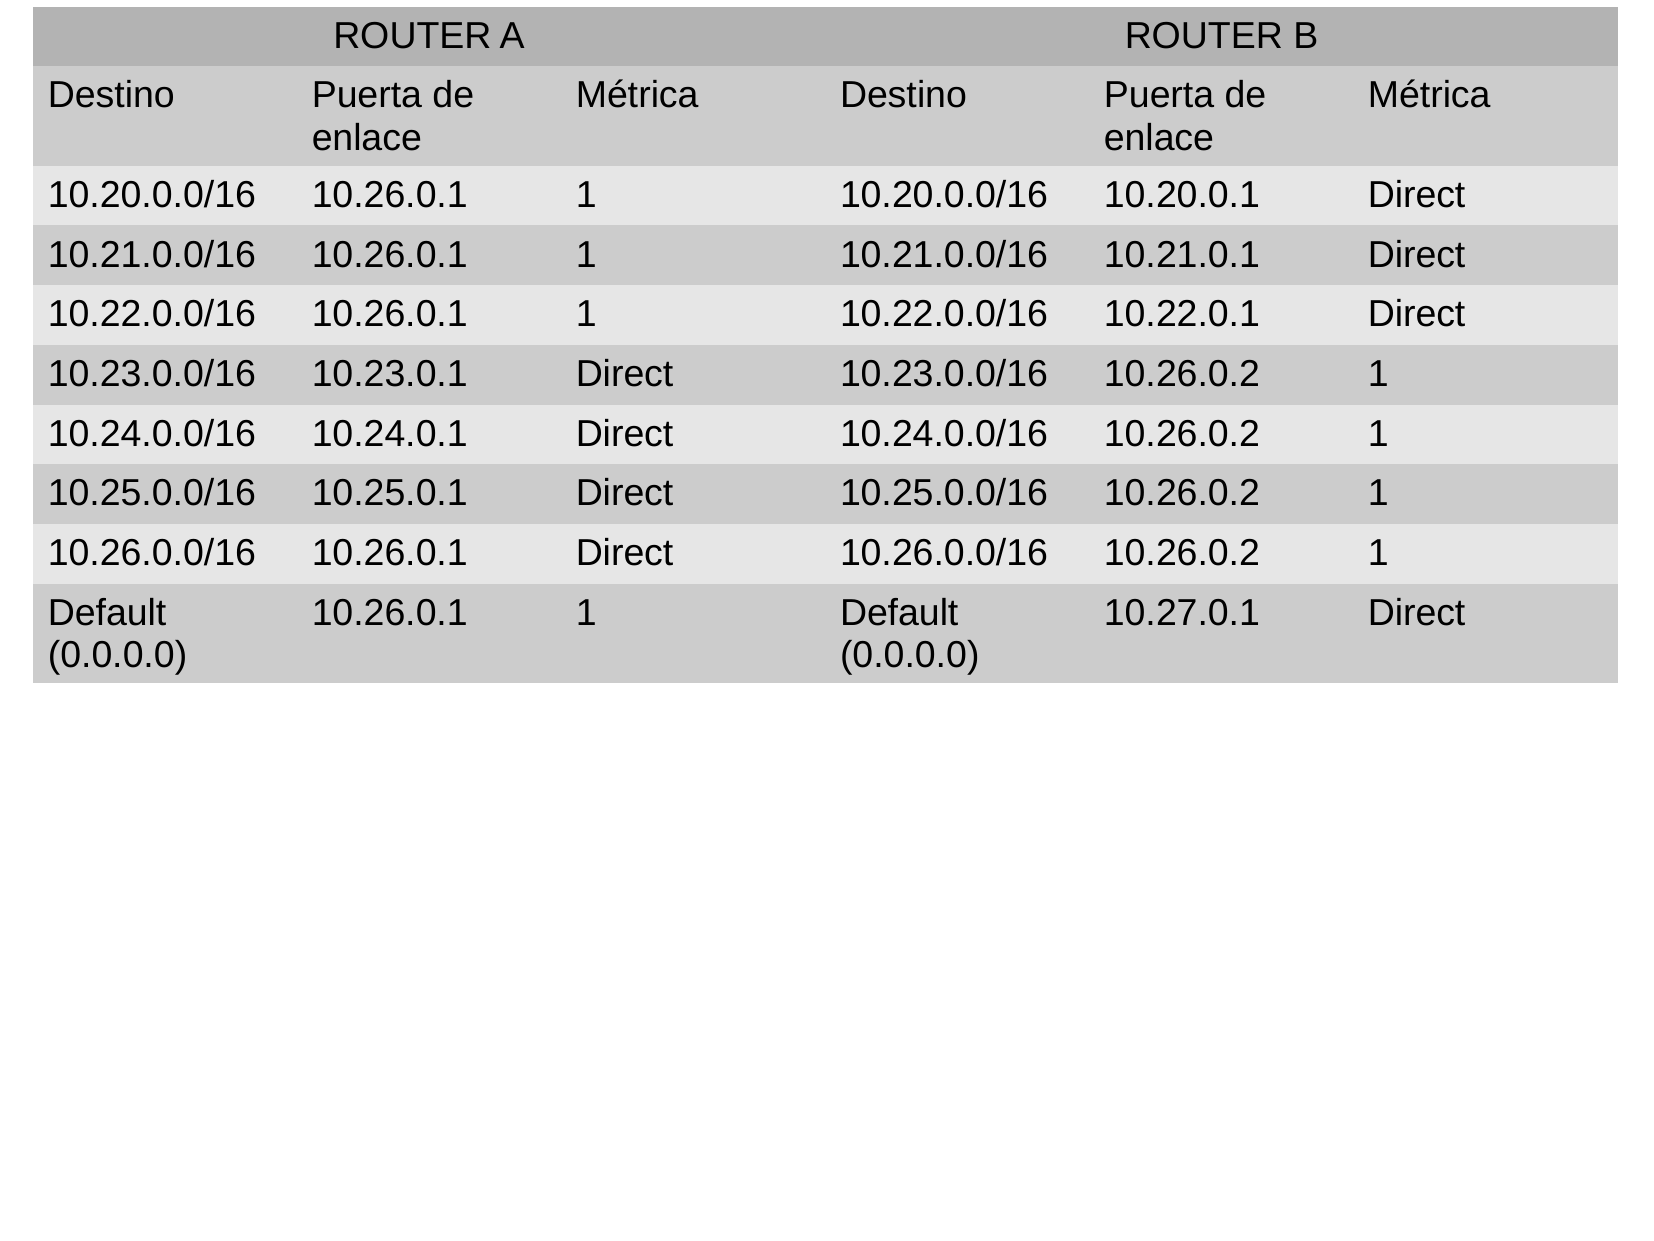

| ROUTER A | | | ROUTER B | | |
| --- | --- | --- | --- | --- | --- |
| Destino | Puerta de enlace | Métrica | Destino | Puerta de enlace | Métrica |
| 10.20.0.0/16 | 10.26.0.1 | 1 | 10.20.0.0/16 | 10.20.0.1 | Direct |
| 10.21.0.0/16 | 10.26.0.1 | 1 | 10.21.0.0/16 | 10.21.0.1 | Direct |
| 10.22.0.0/16 | 10.26.0.1 | 1 | 10.22.0.0/16 | 10.22.0.1 | Direct |
| 10.23.0.0/16 | 10.23.0.1 | Direct | 10.23.0.0/16 | 10.26.0.2 | 1 |
| 10.24.0.0/16 | 10.24.0.1 | Direct | 10.24.0.0/16 | 10.26.0.2 | 1 |
| 10.25.0.0/16 | 10.25.0.1 | Direct | 10.25.0.0/16 | 10.26.0.2 | 1 |
| 10.26.0.0/16 | 10.26.0.1 | Direct | 10.26.0.0/16 | 10.26.0.2 | 1 |
| Default (0.0.0.0) | 10.26.0.1 | 1 | Default (0.0.0.0) | 10.27.0.1 | Direct |